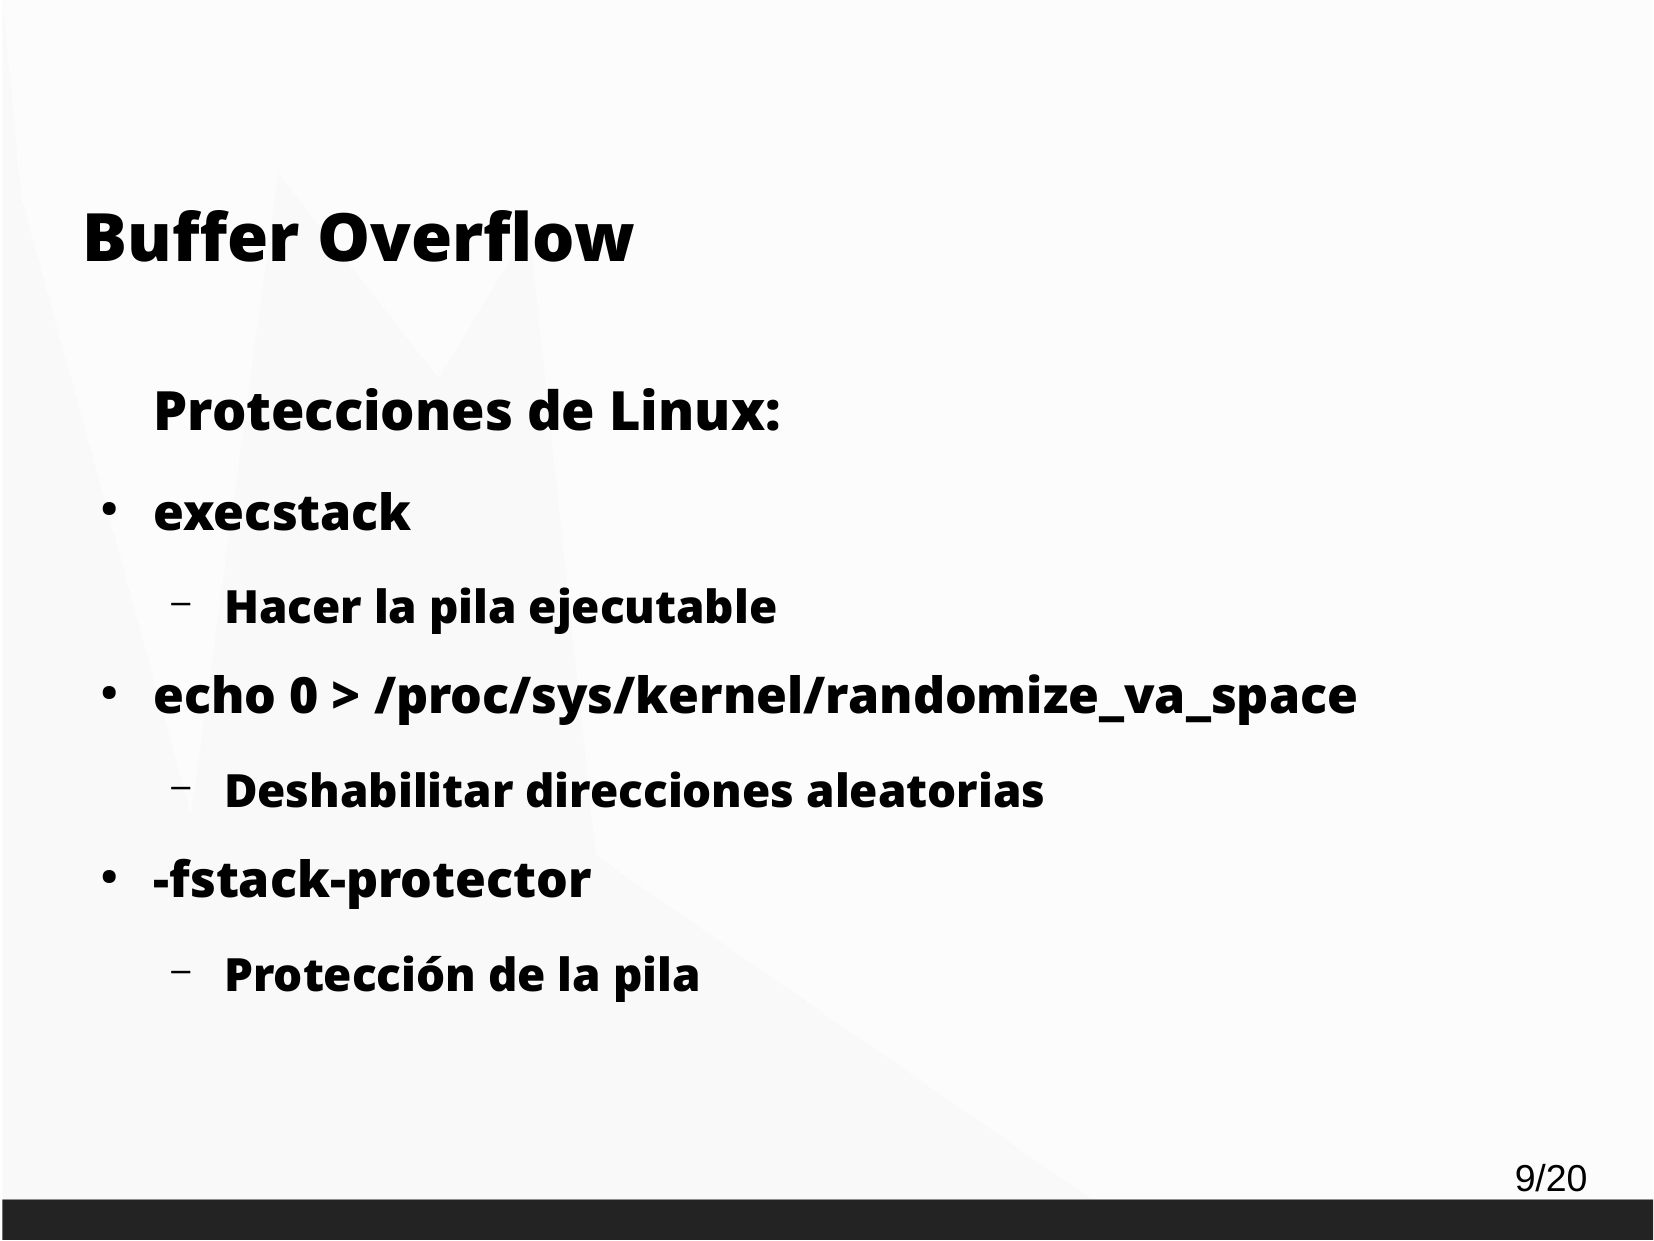

# Buffer Overflow
Protecciones de Linux:
execstack
Hacer la pila ejecutable
echo 0 > /proc/sys/kernel/randomize_va_space
Deshabilitar direcciones aleatorias
-fstack-protector
Protección de la pila
9/20